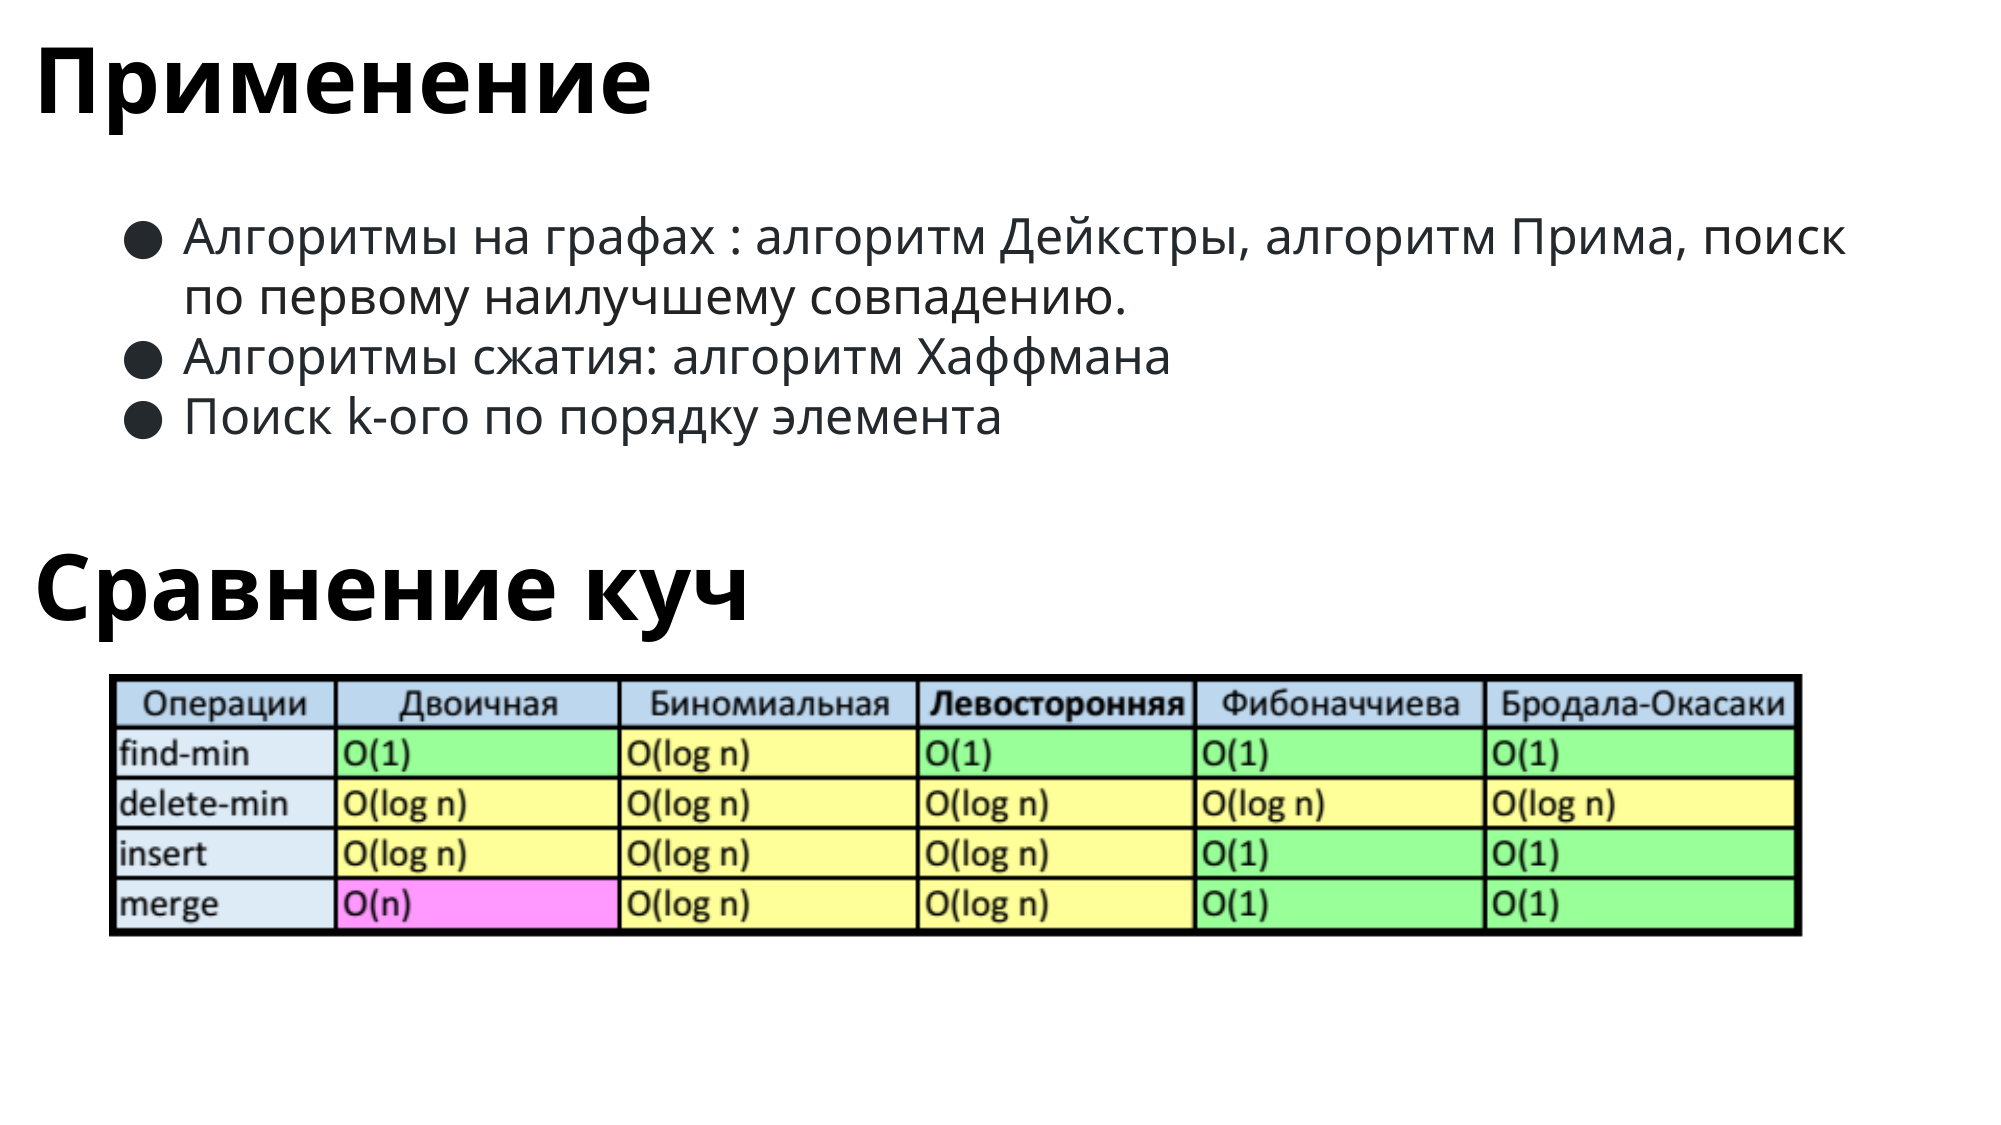

Применение
Алгоритмы на графах : алгоритм Дейкстры, алгоритм Прима, поиск по первому наилучшему совпадению.
Алгоритмы сжатия: алгоритм Хаффмана
Поиск k-ого по порядку элемента
Сравнение куч